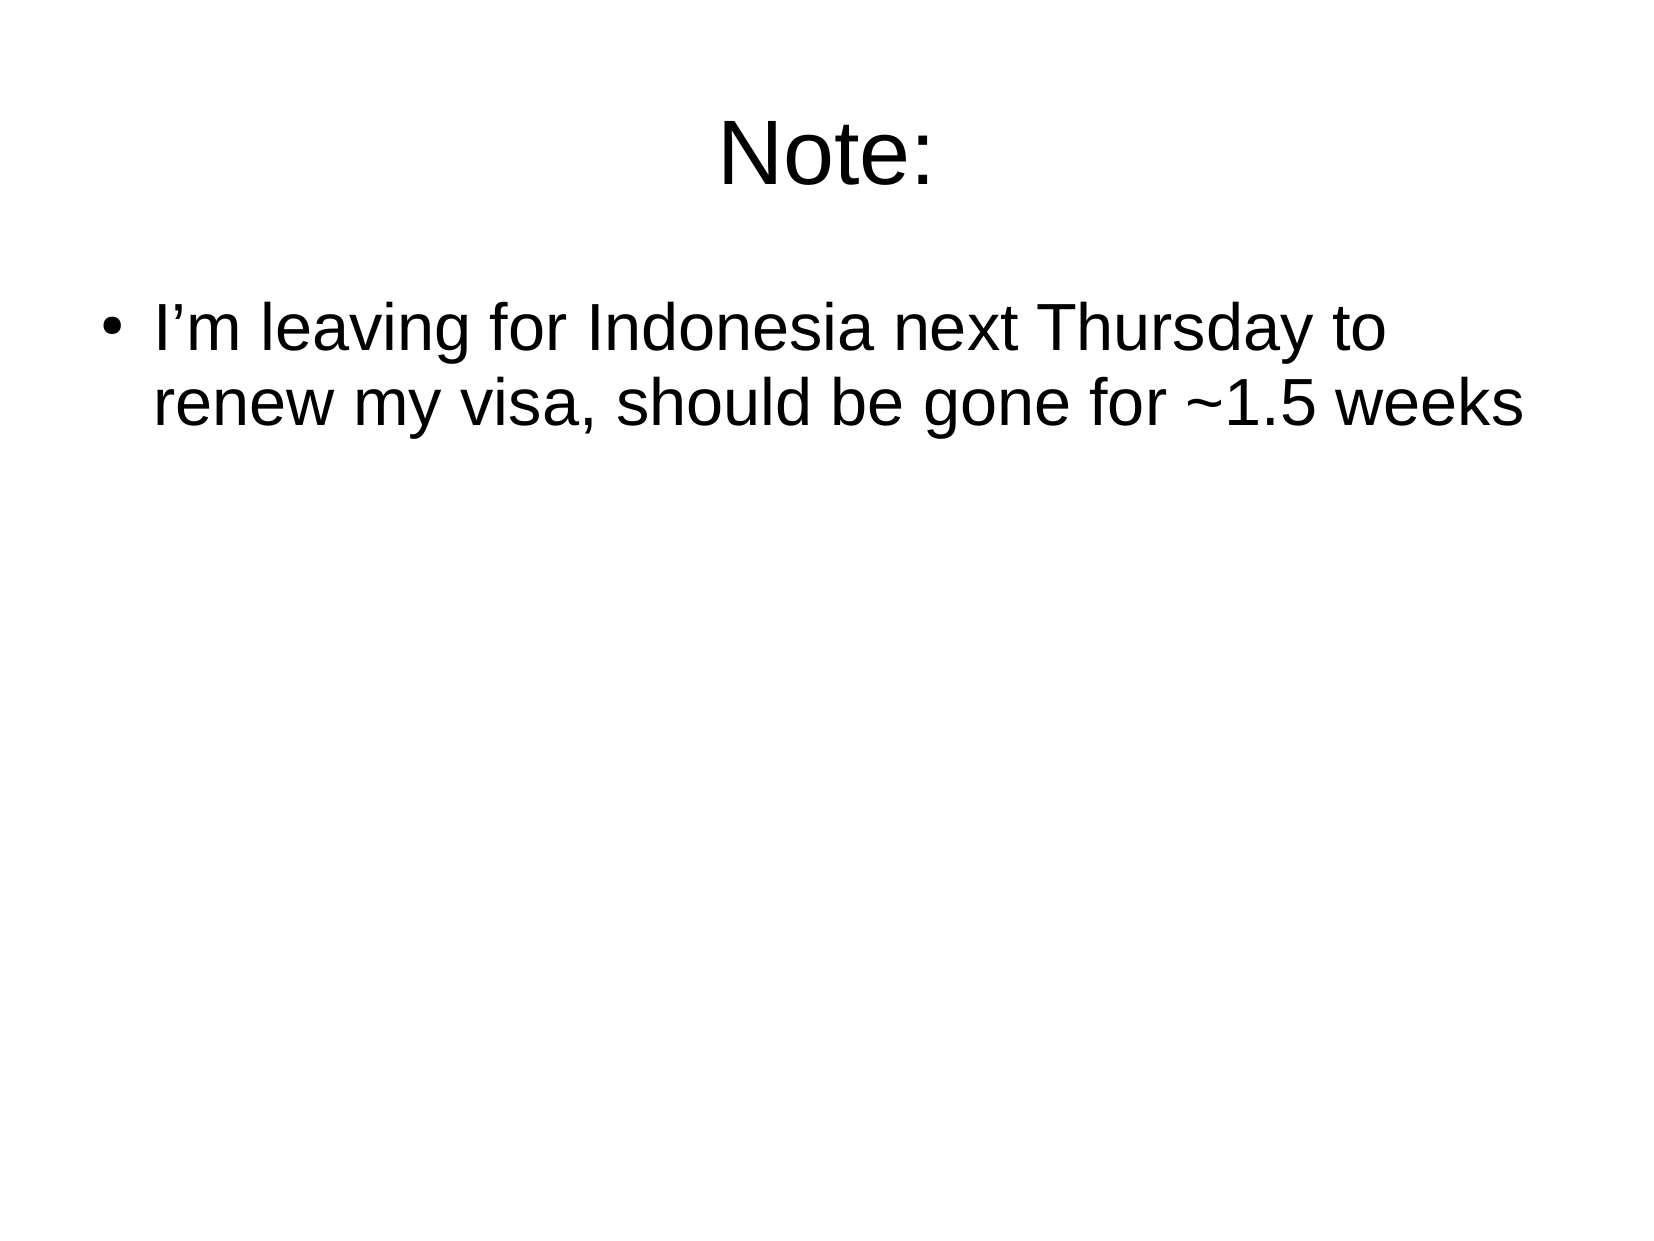

# Note:
I’m leaving for Indonesia next Thursday to renew my visa, should be gone for ~1.5 weeks